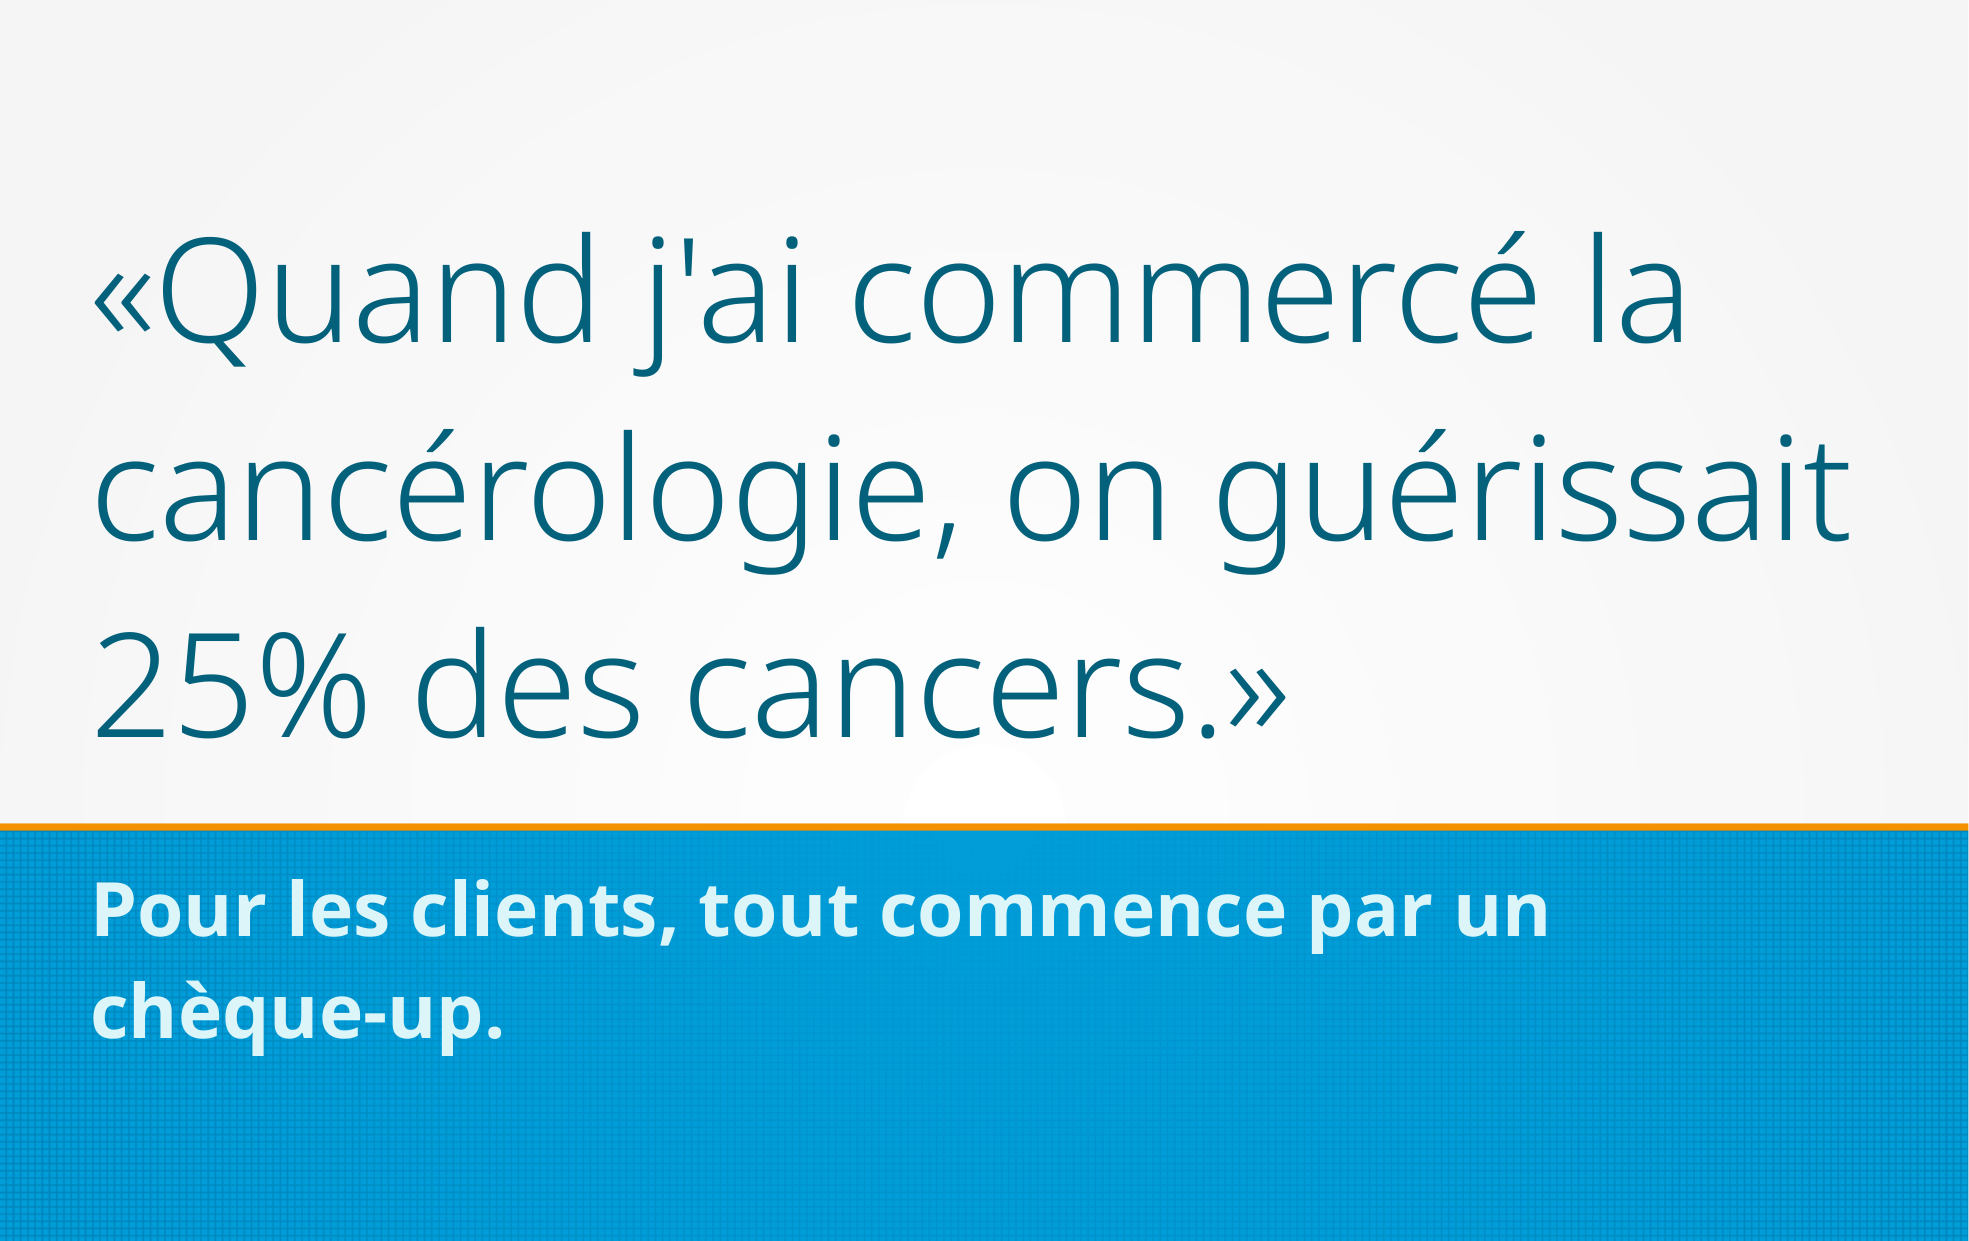

# «Quand j'ai commercé la cancérologie, on guérissait 25% des cancers.»
Pour les clients, tout commence par un chèque-up.